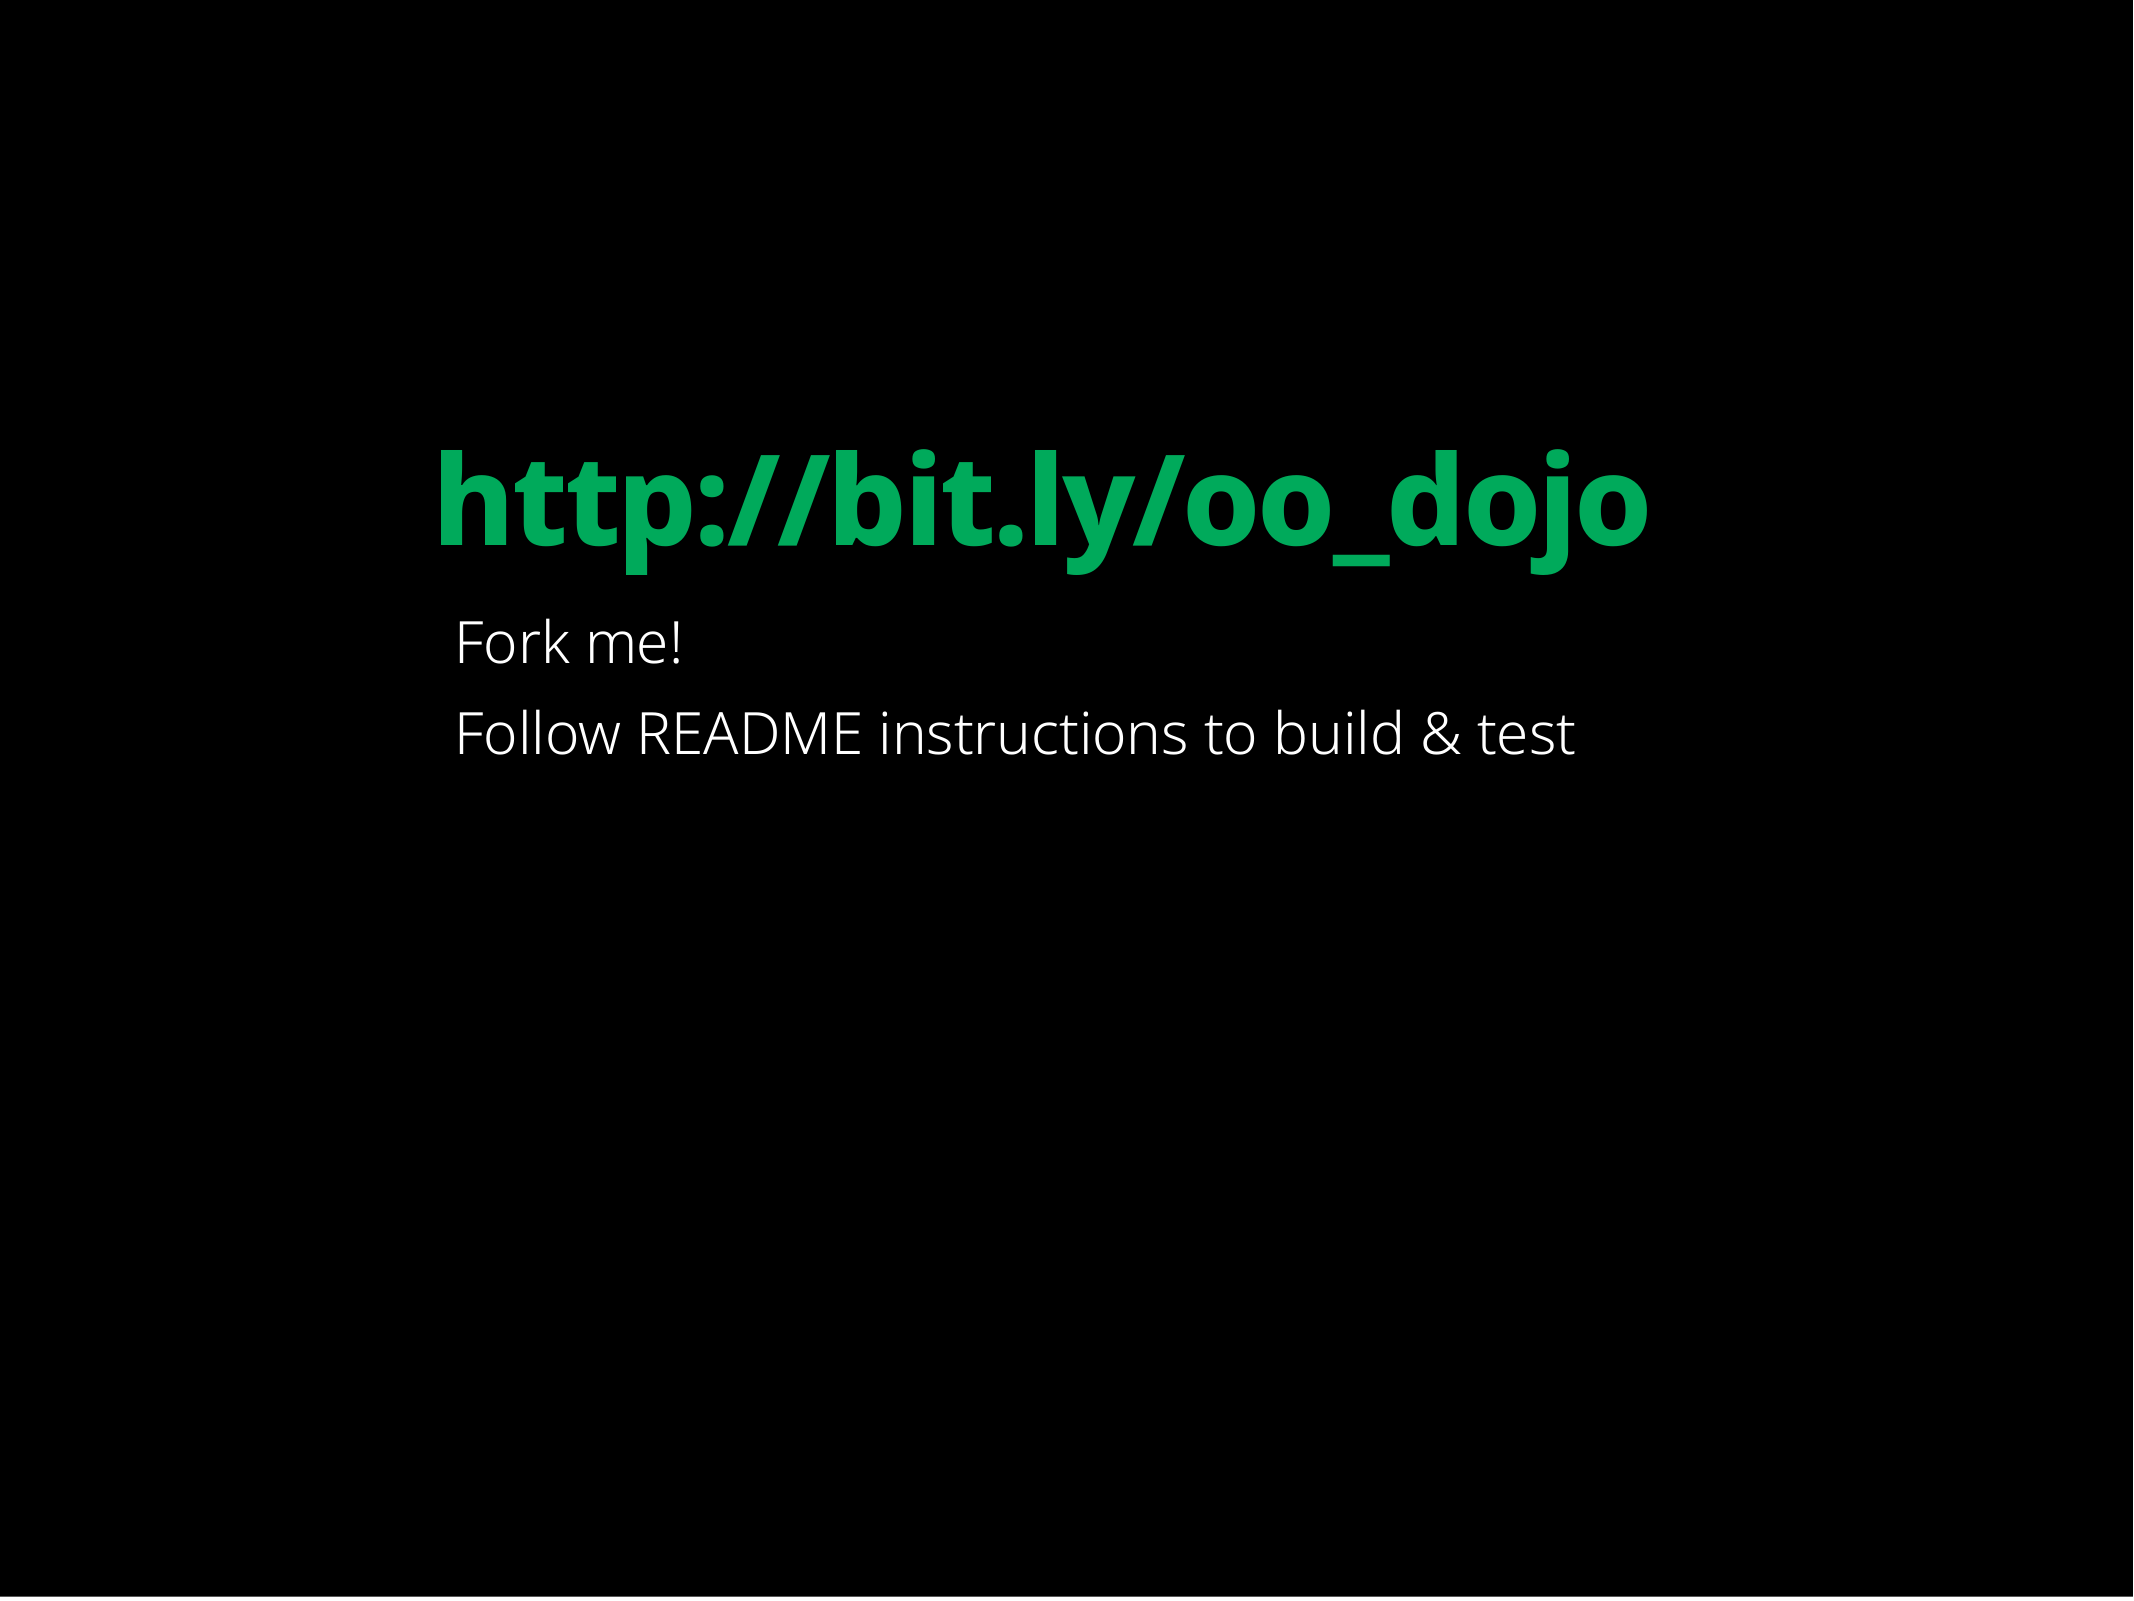

# http://bit.ly/oo_dojo
Fork me!
Follow README instructions to build & test
4